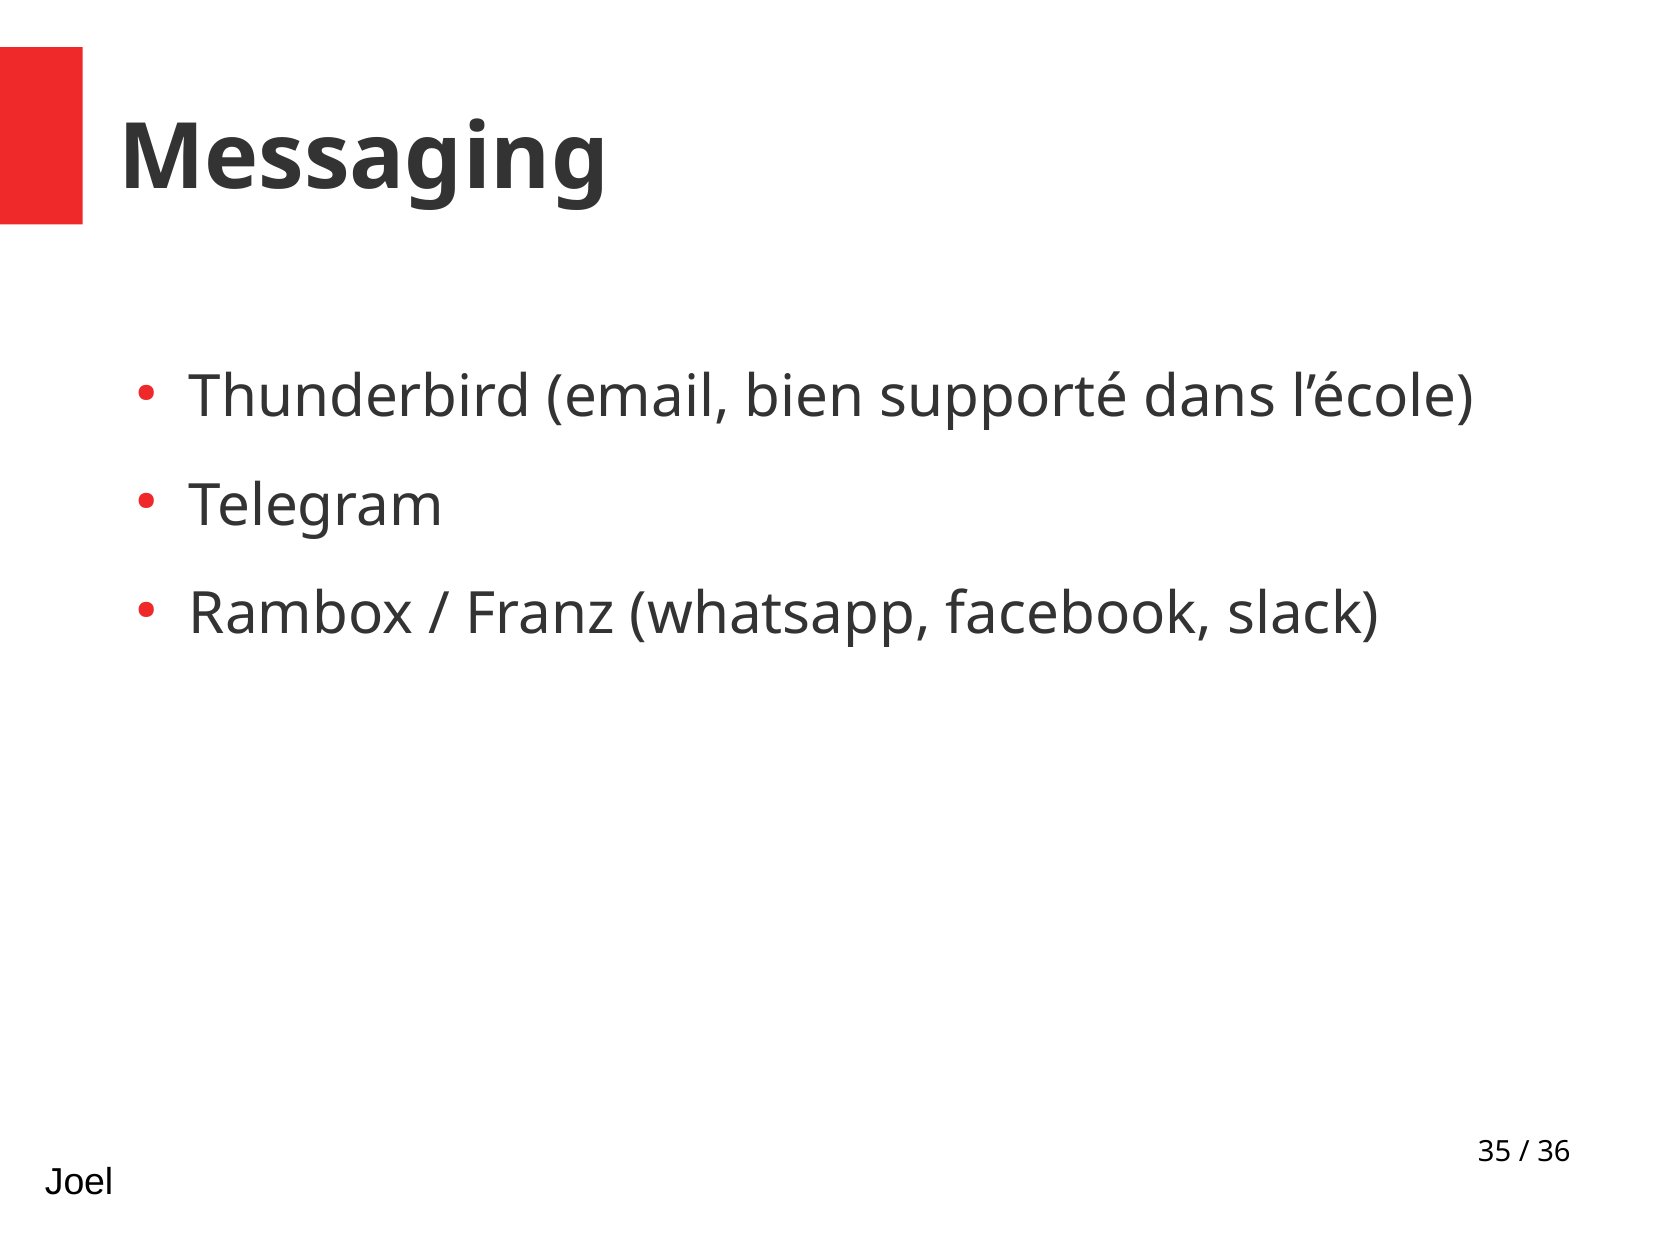

# Messaging
Thunderbird (email, bien supporté dans l’école)
Telegram
Rambox / Franz (whatsapp, facebook, slack)
35
Joel